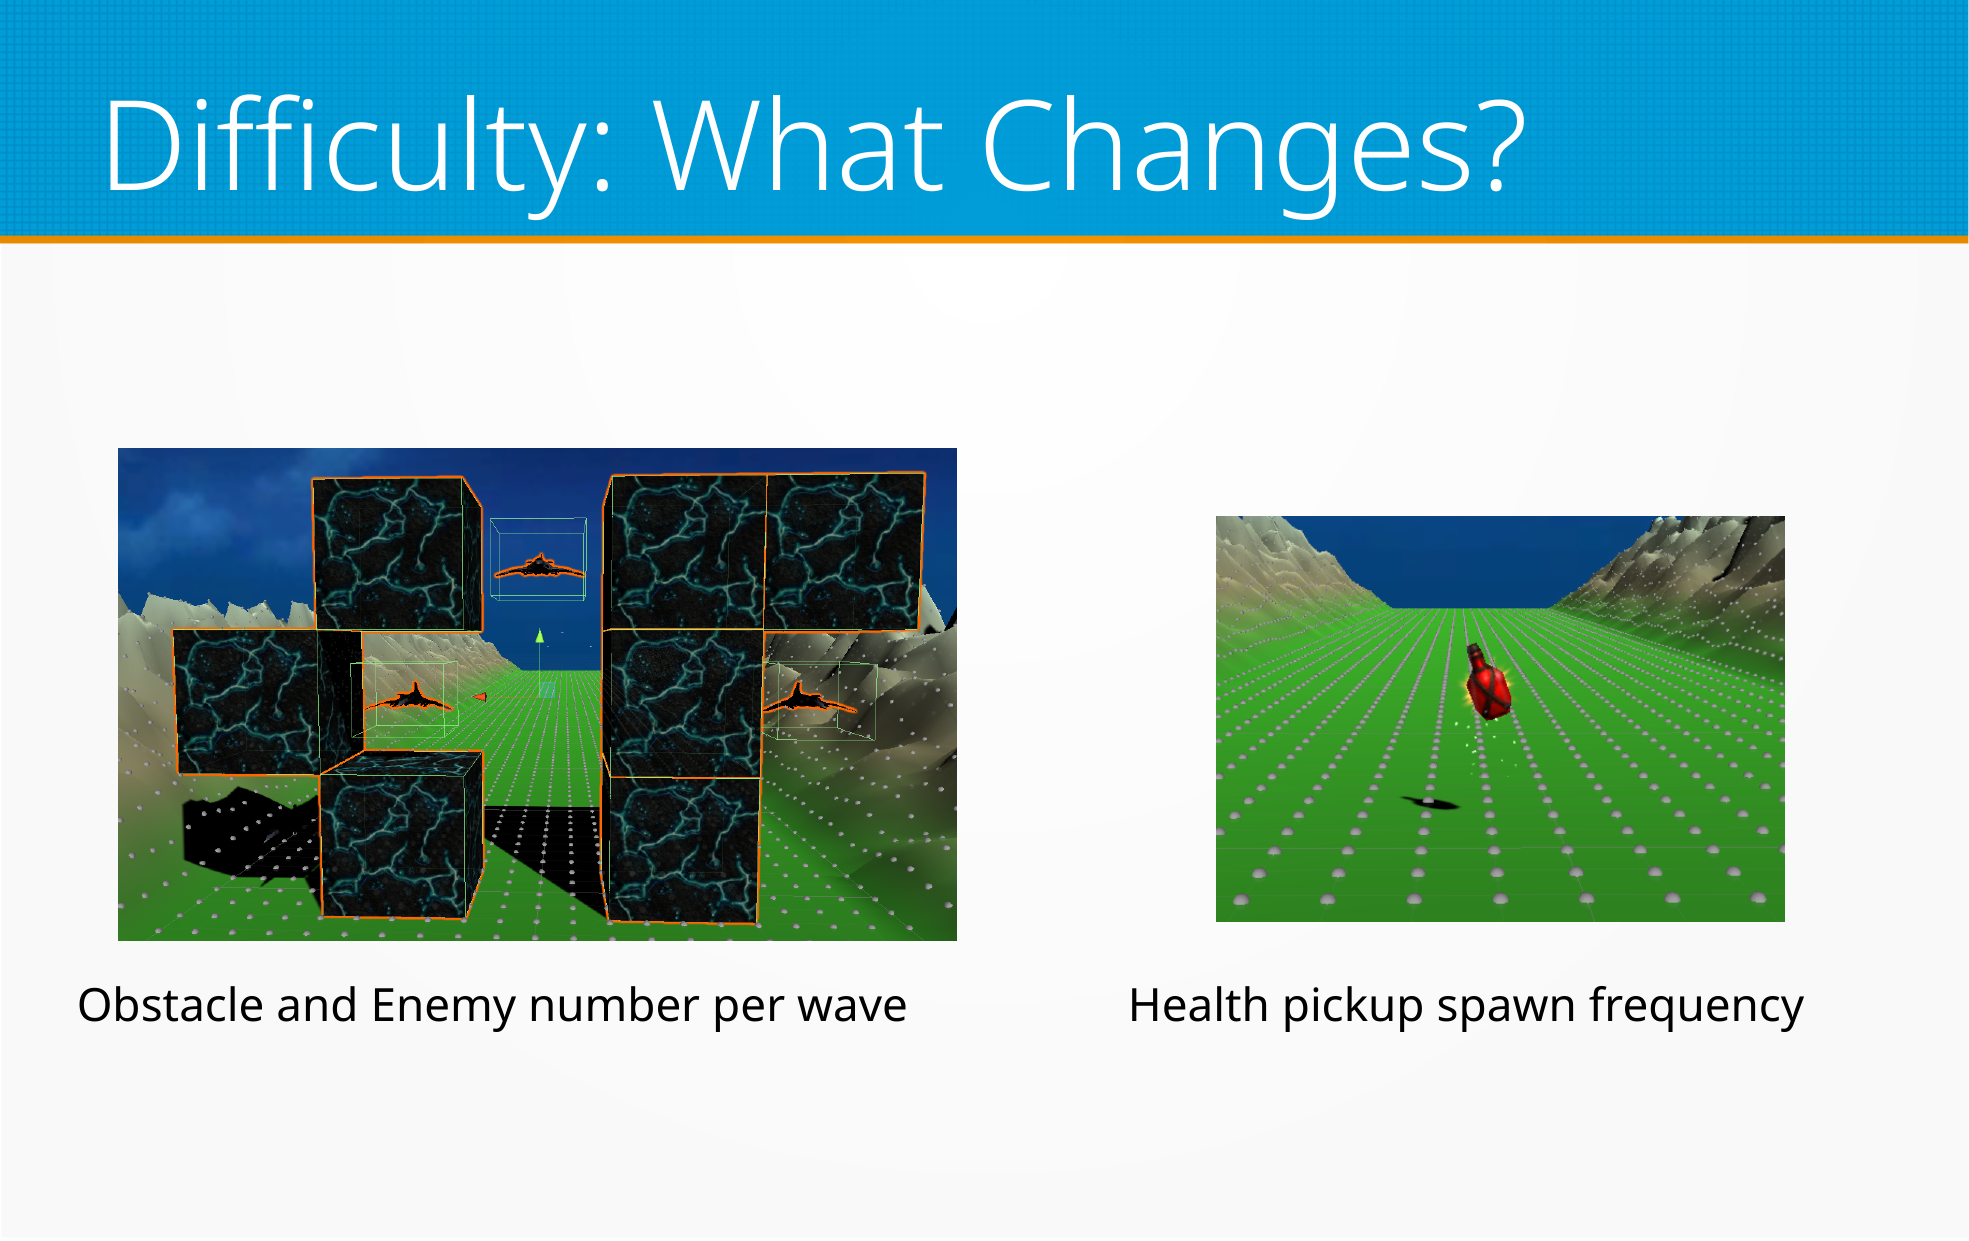

# Difficulty: What Changes?
Health pickup spawn frequency
Obstacle and Enemy number per wave